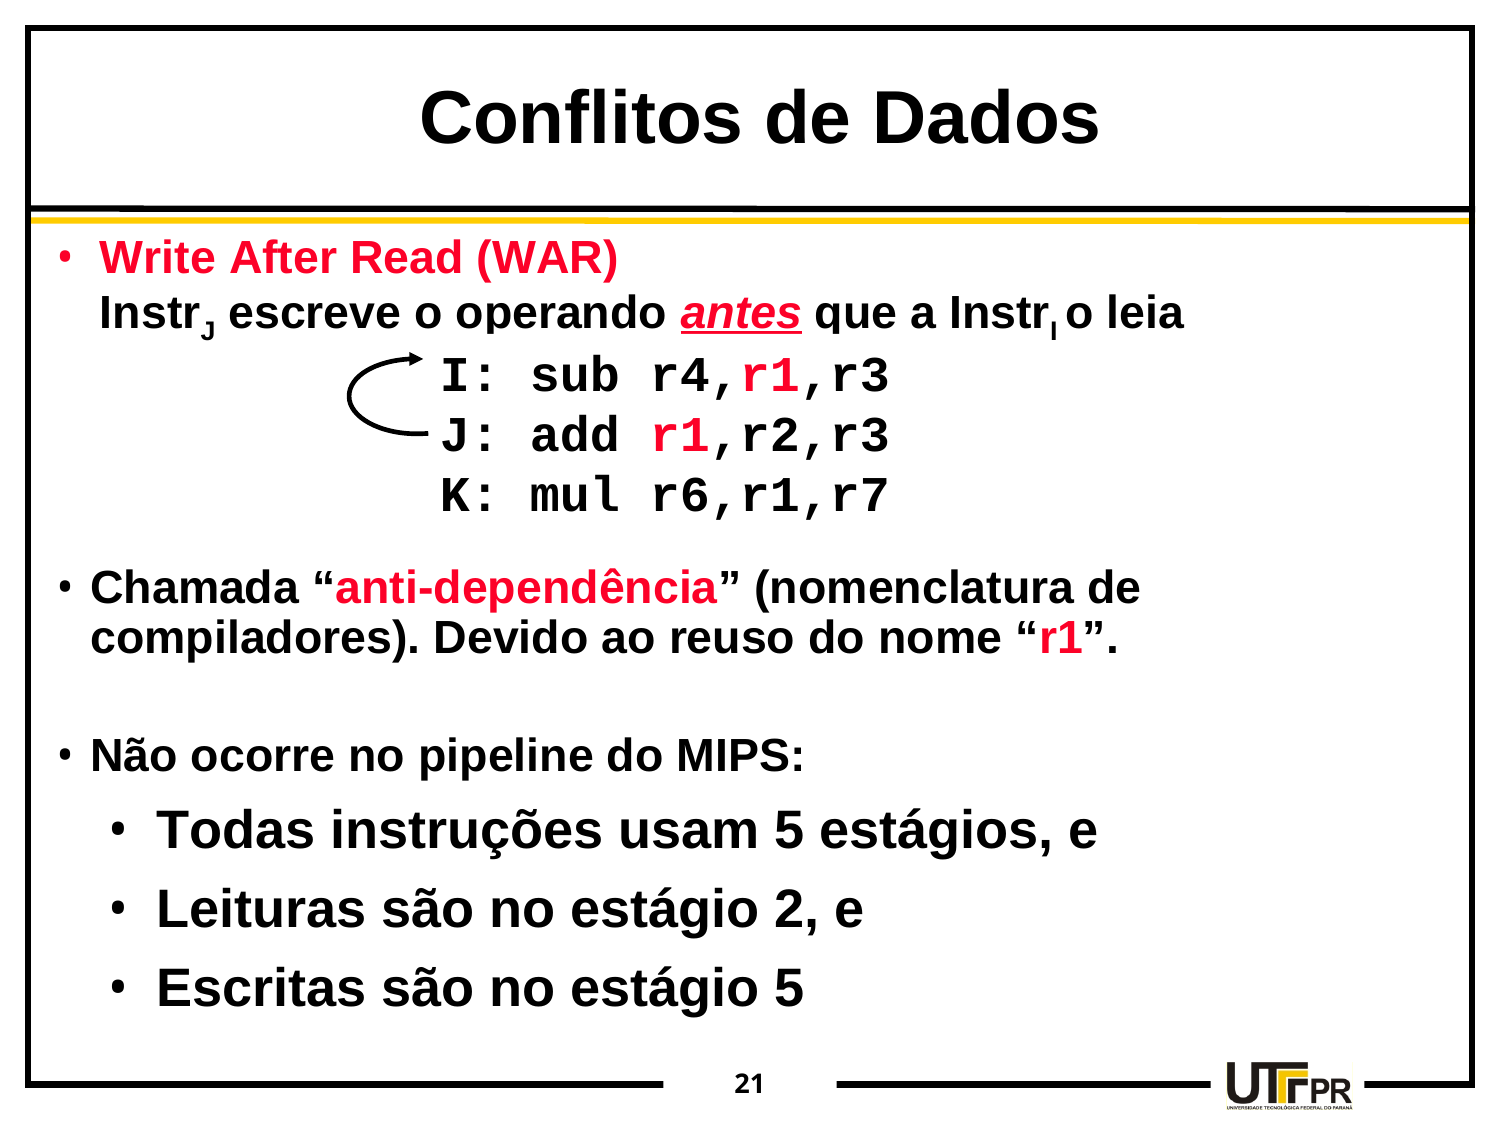

Conflitos de Dados
# Write After Read (WAR) InstrJ escreve o operando antes que a InstrI o leia
Chamada “anti-dependência” (nomenclatura de compiladores). Devido ao reuso do nome “r1”.
Não ocorre no pipeline do MIPS:
 Todas instruções usam 5 estágios, e
 Leituras são no estágio 2, e
 Escritas são no estágio 5
I: sub r4,r1,r3
J: add r1,r2,r3
K: mul r6,r1,r7